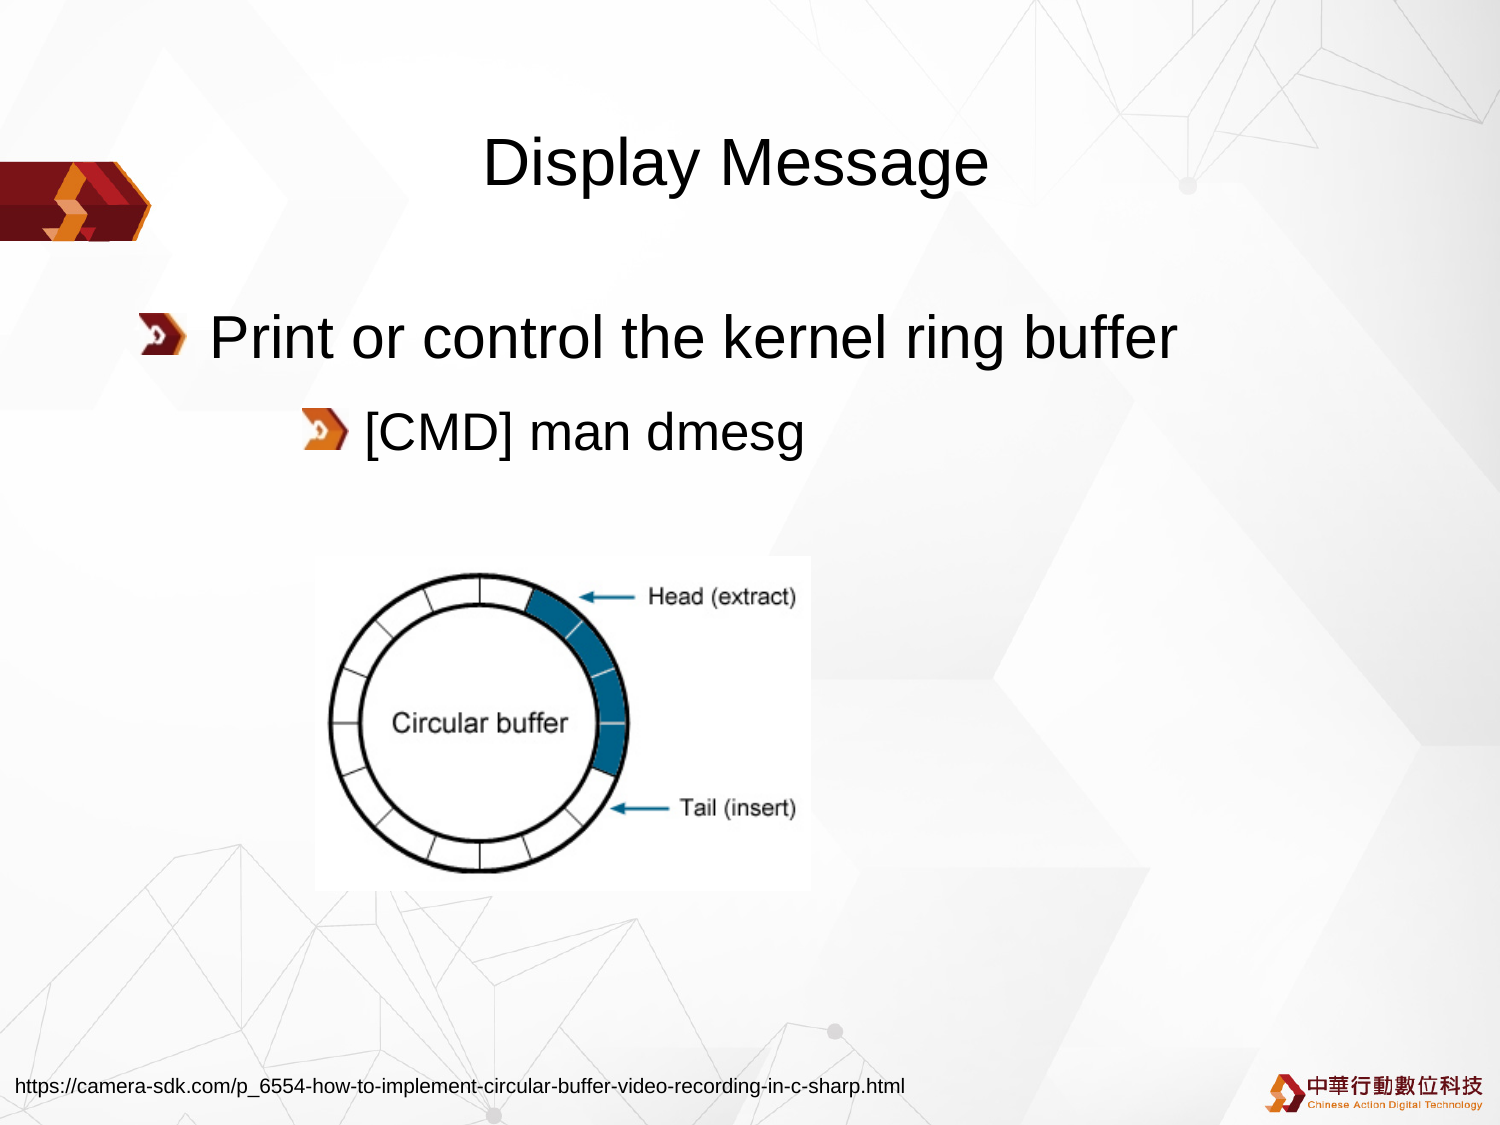

# Display Message
 Print or control the kernel ring buffer
 [CMD] man dmesg
https://camera-sdk.com/p_6554-how-to-implement-circular-buffer-video-recording-in-c-sharp.html